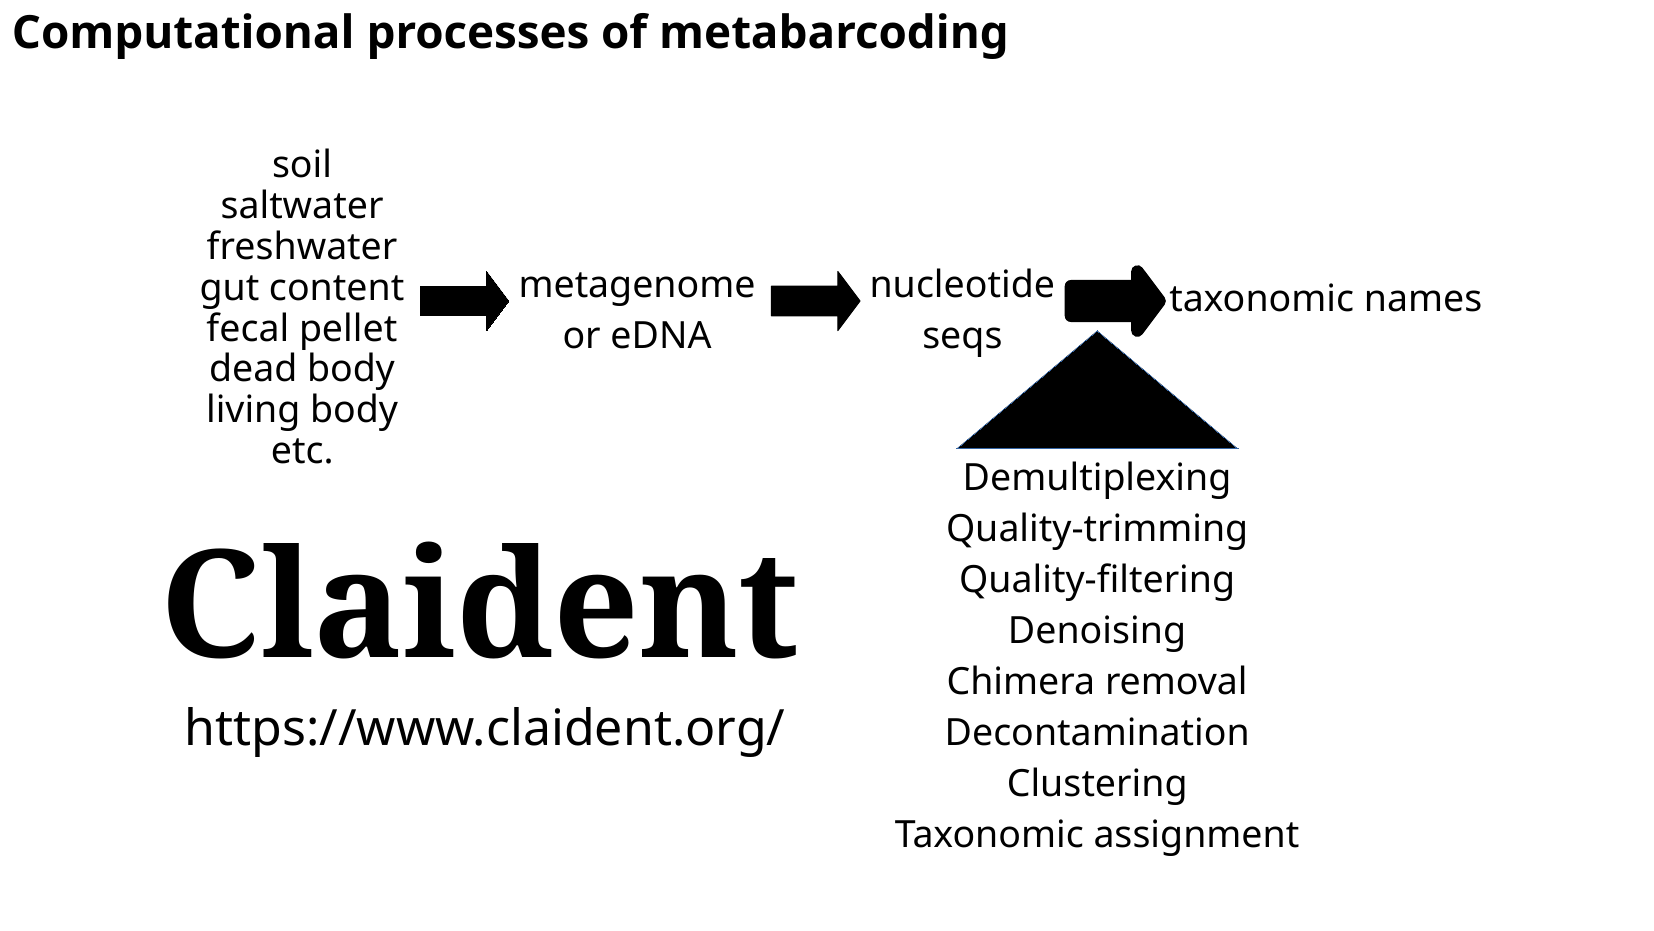

# Computational processes of metabarcoding
soil
saltwater
freshwater
gut content
fecal pellet
dead body
living body
etc.
metagenome
or eDNA
nucleotide
seqs
taxonomic names
Demultiplexing
Quality-trimming
Quality-filtering
Denoising
Chimera removal
Decontamination
Clustering
Taxonomic assignment
Claident
https://www.claident.org/